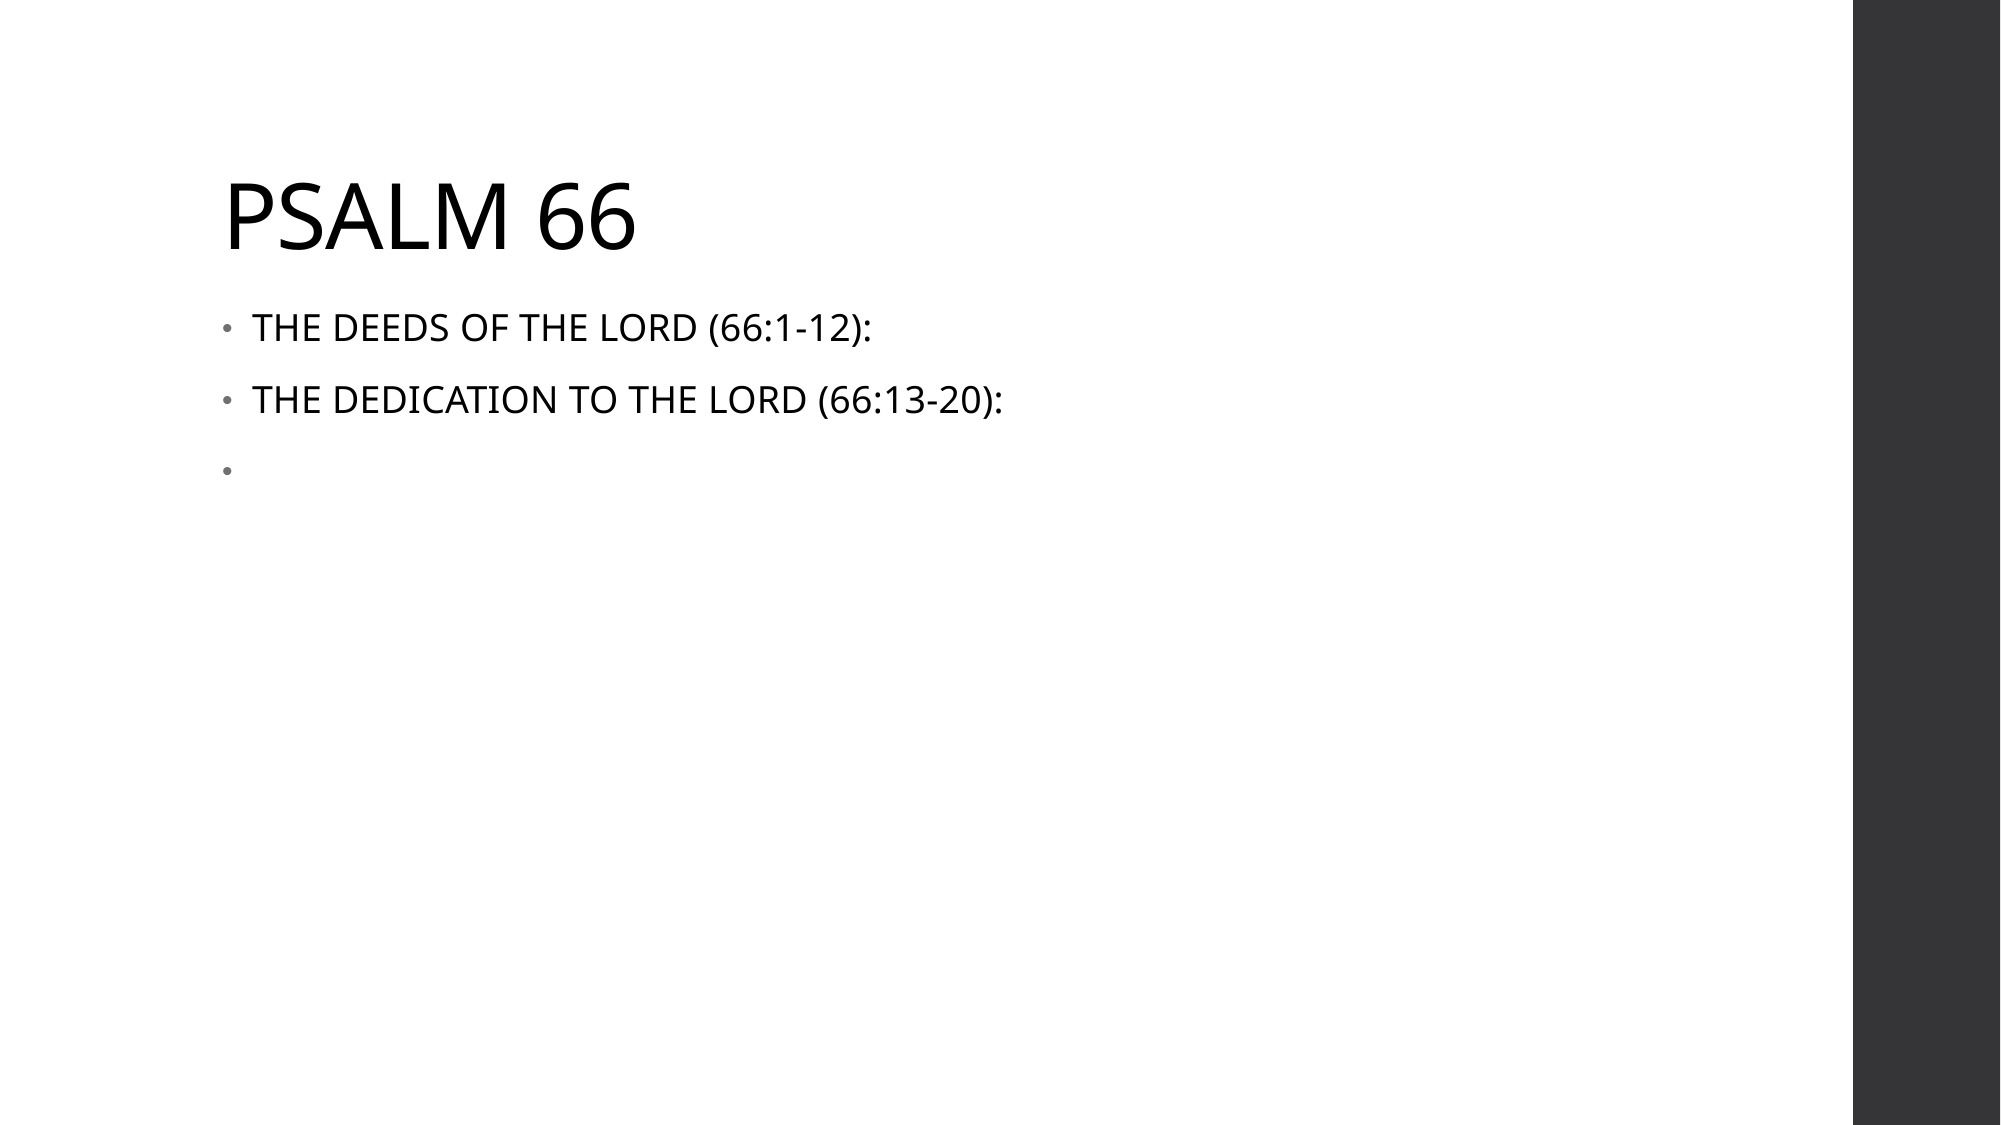

# PSALM 66
THE DEEDS OF THE LORD (66:1-12):
THE DEDICATION TO THE LORD (66:13-20):